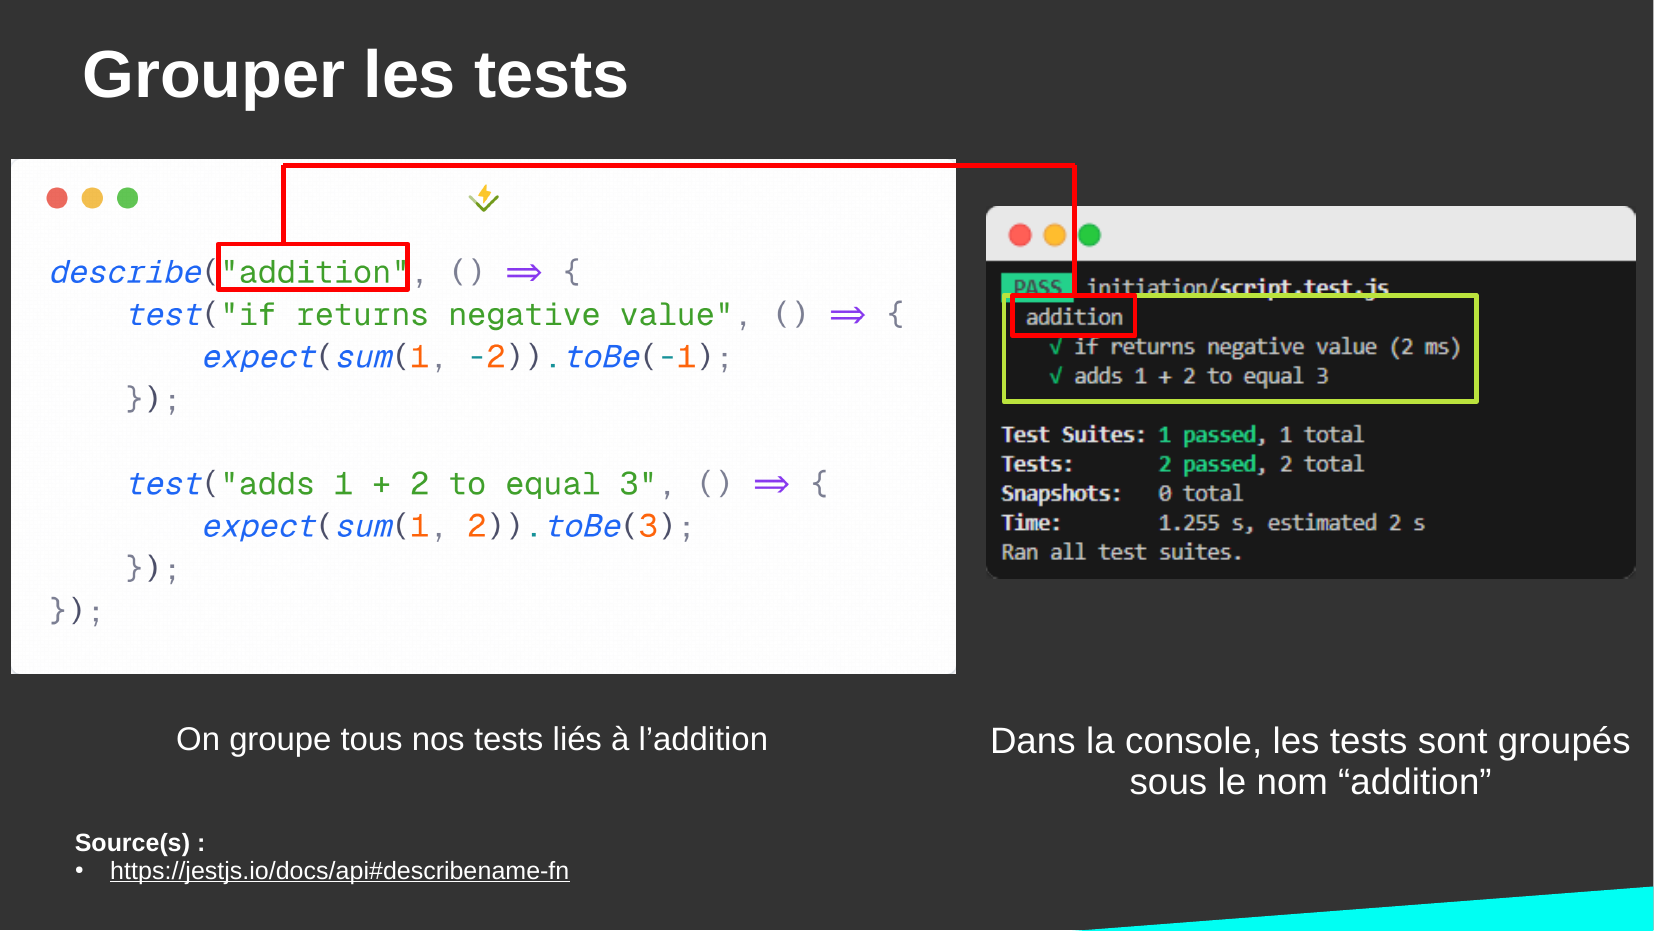

# Grouper les tests
On groupe tous nos tests liés à l’addition
Dans la console, les tests sont groupés sous le nom “addition”
Source(s) :
https://jestjs.io/docs/api#describename-fn